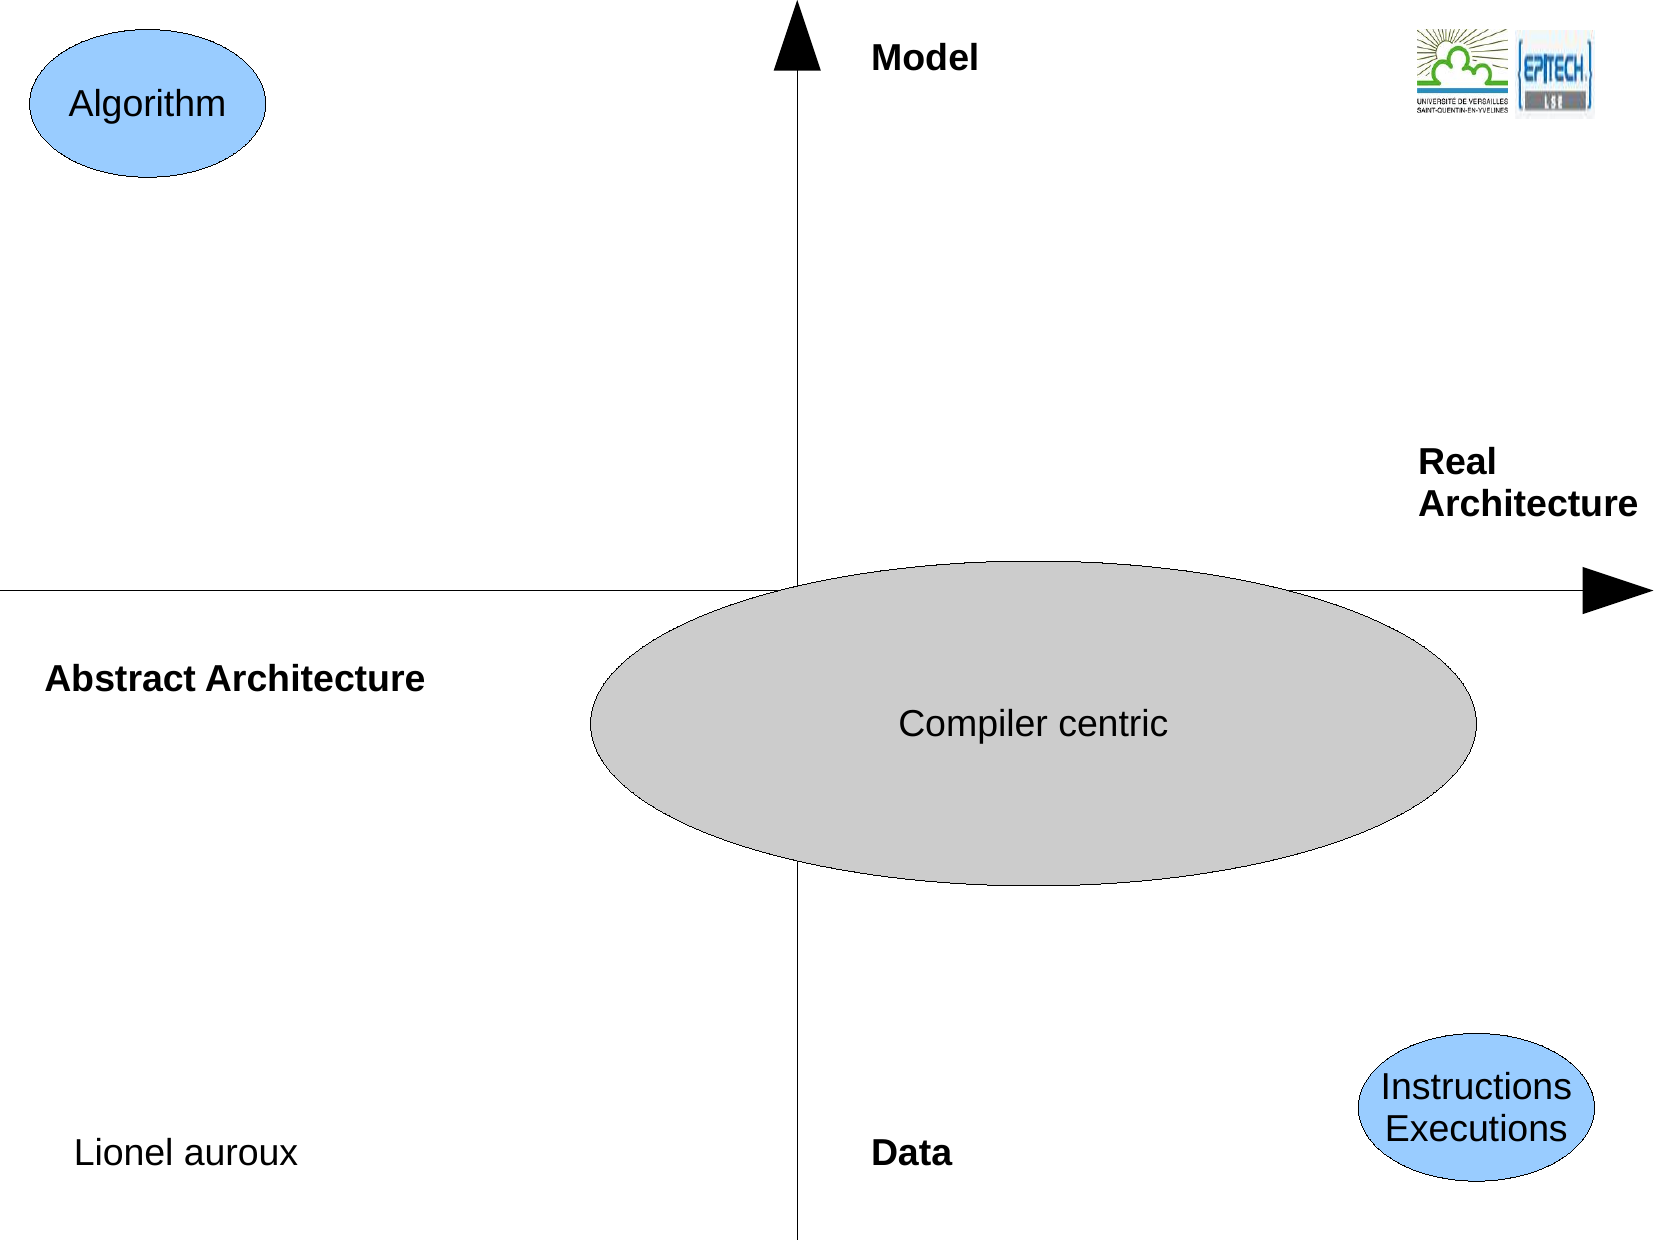

Algorithm
Model
Real
Architecture
Compiler centric
Abstract Architecture
Instructions
Executions
Lionel auroux
Data
20